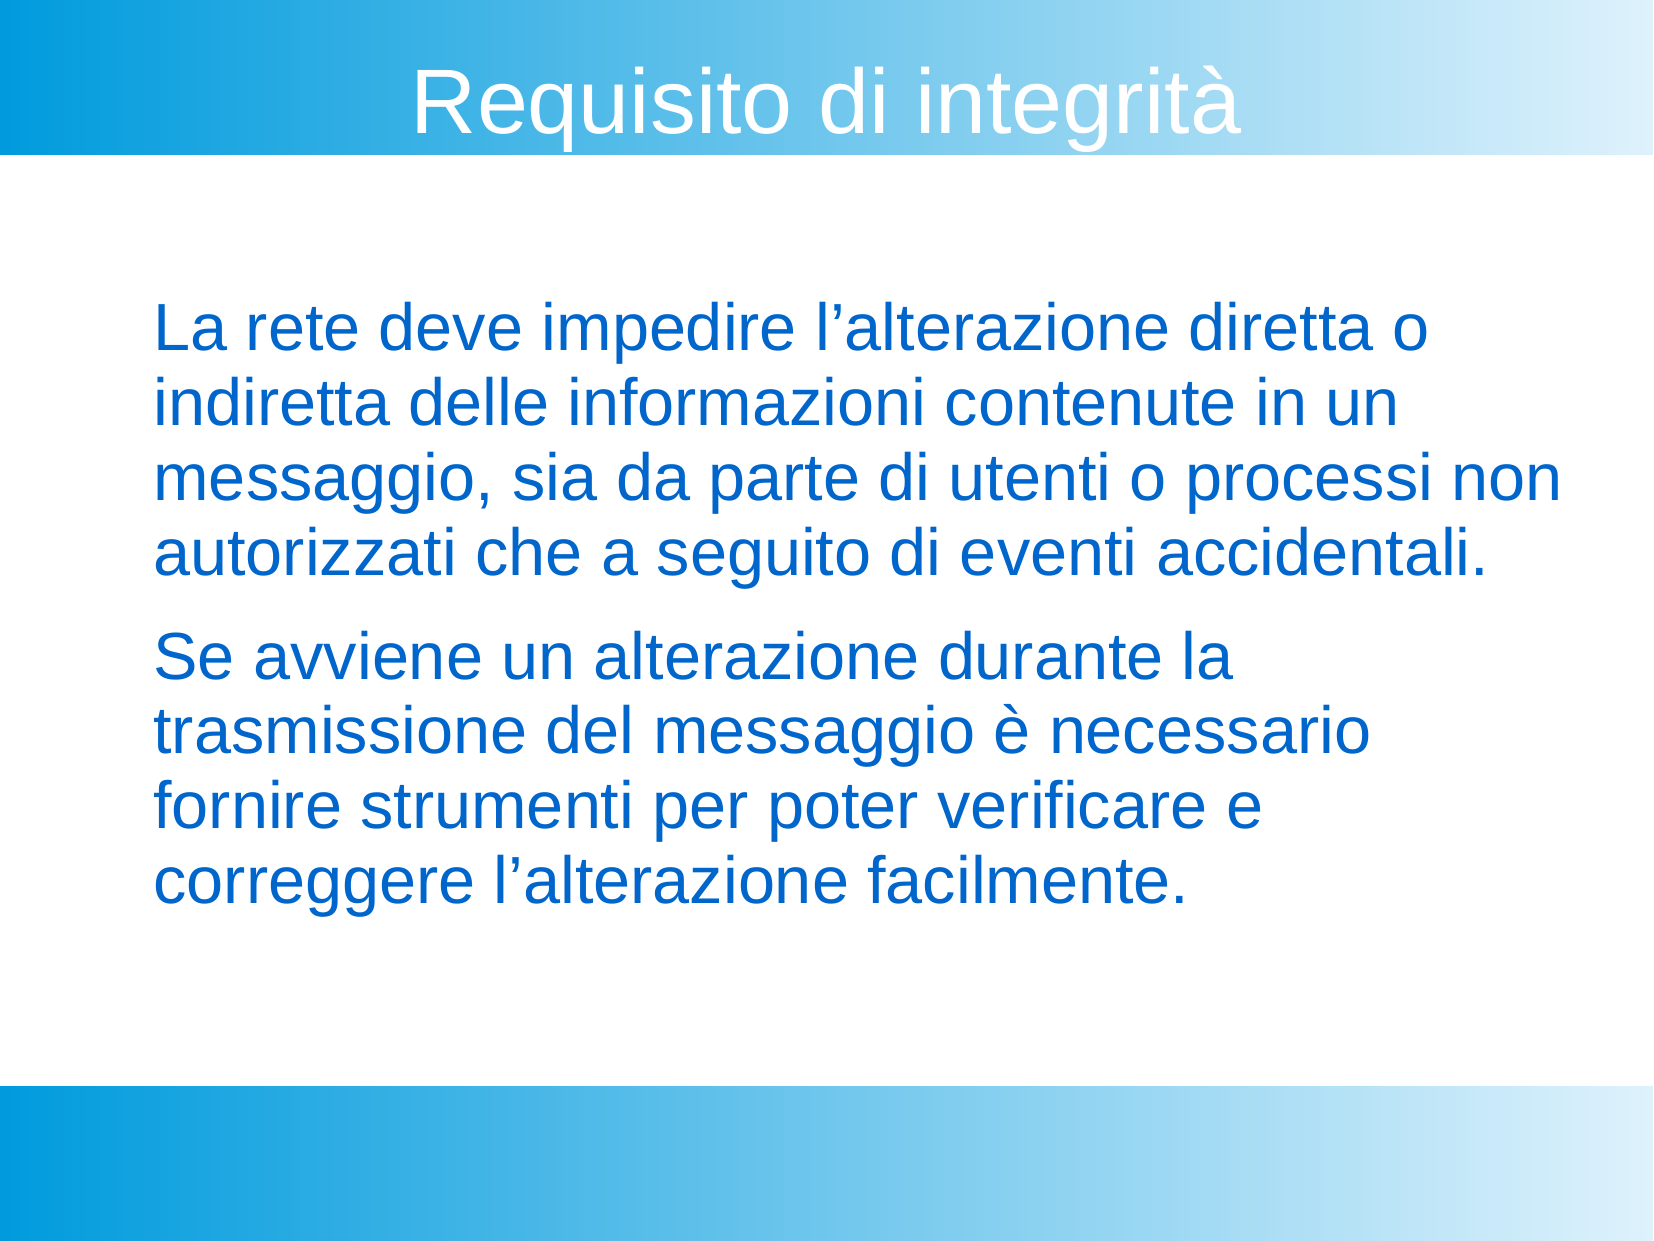

# Requisito di integrità
La rete deve impedire l’alterazione diretta o indiretta delle informazioni contenute in un messaggio, sia da parte di utenti o processi non autorizzati che a seguito di eventi accidentali.
Se avviene un alterazione durante la trasmissione del messaggio è necessario fornire strumenti per poter verificare e correggere l’alterazione facilmente.